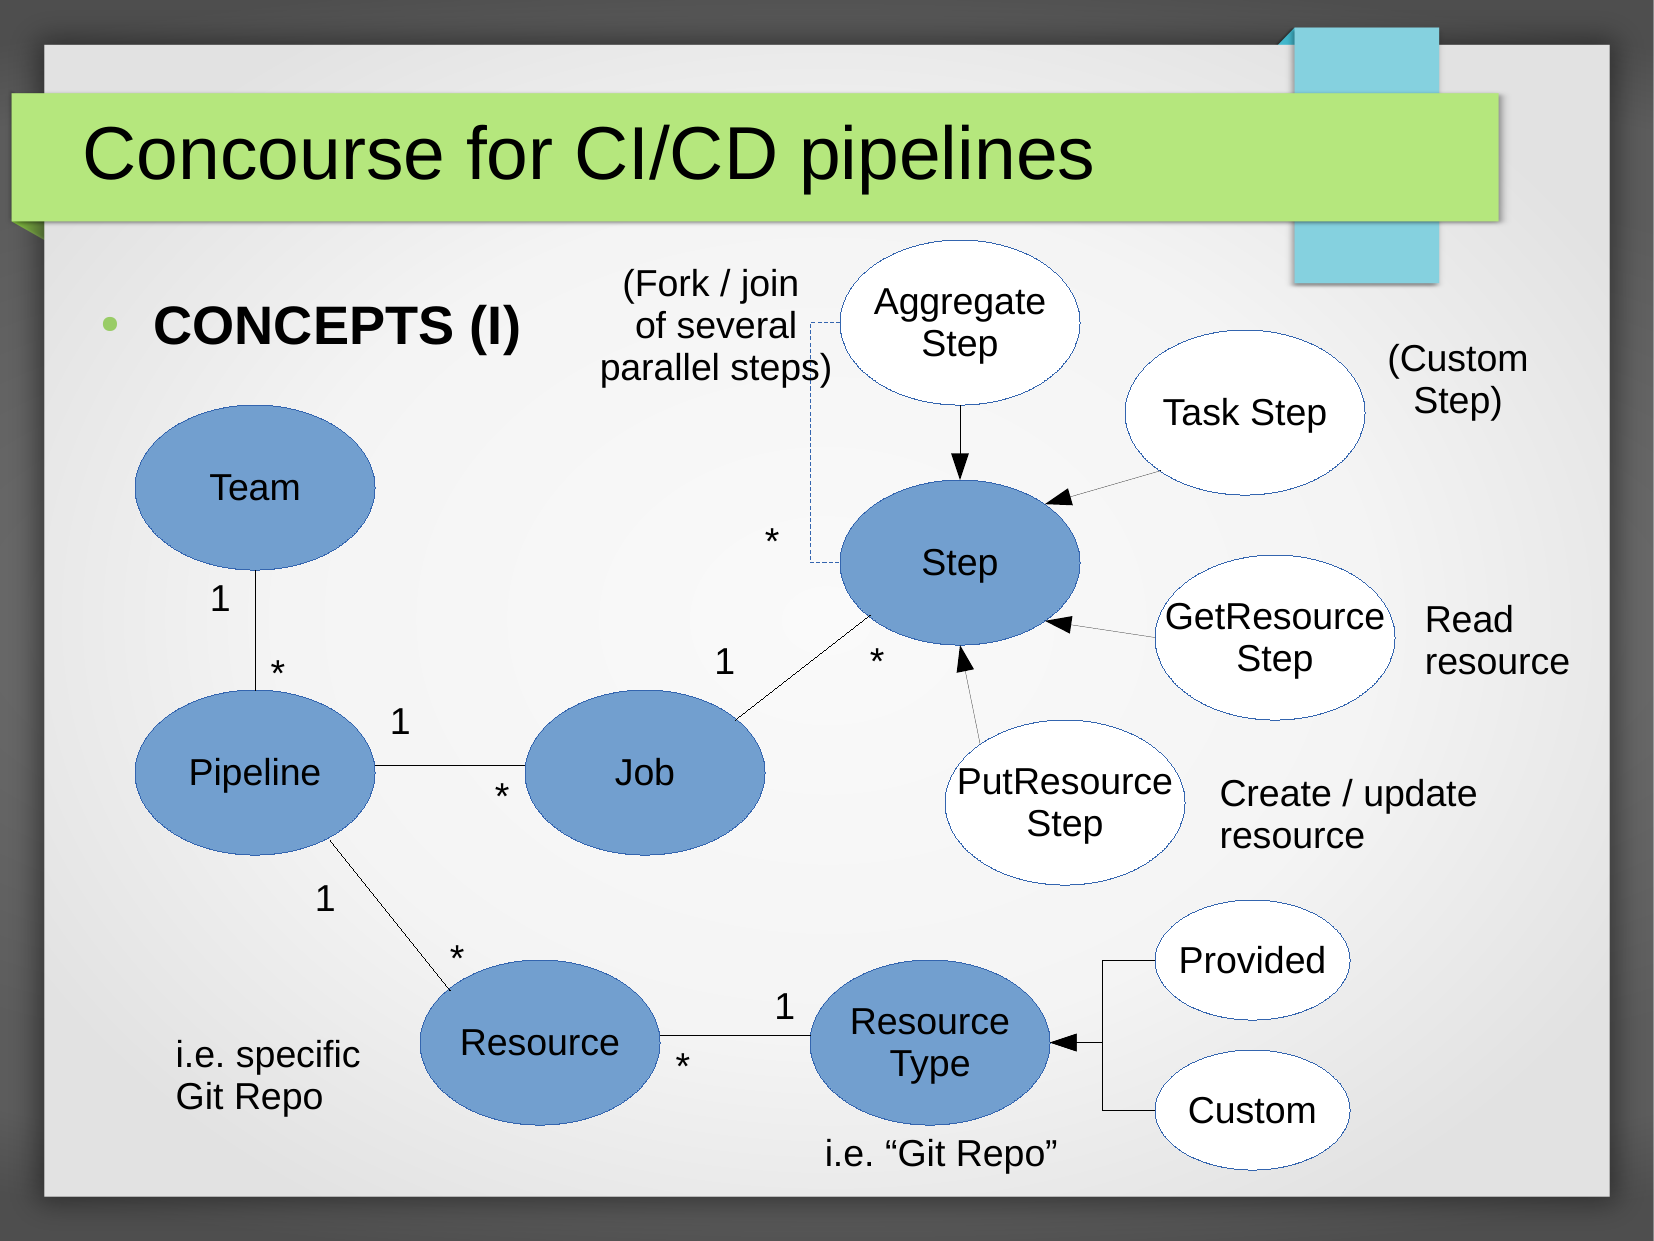

# Concourse for CI/CD pipelines
Aggregate
Step
(Fork / join
of several
parallel steps)
CONCEPTS (I)
Task Step
(Custom
Step)
Team
Step
*
GetResource
Step
1
Read
resource
1
*
*
Pipeline
Job
1
PutResource
Step
Create / update
resource
*
1
Provided
*
Resource
Resource
Type
1
i.e. specific
Git Repo
*
Custom
i.e. “Git Repo”